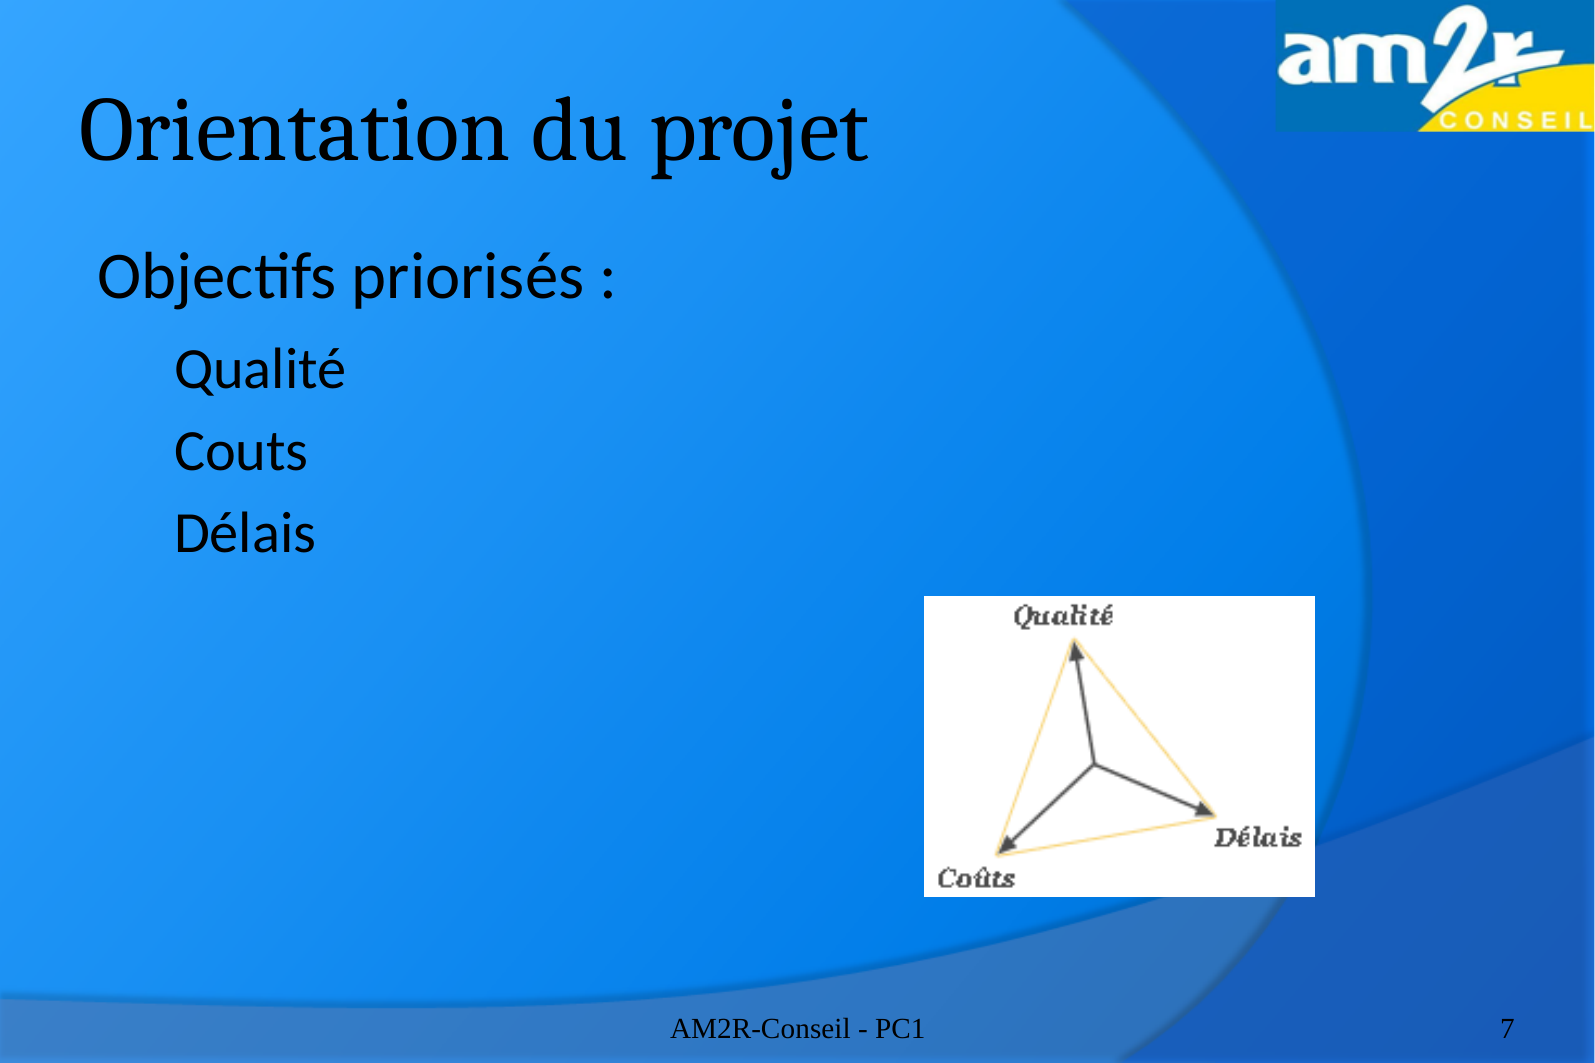

# Orientation du projet
Objectifs priorisés :
Qualité
Couts
Délais
AM2R-Conseil - PC1
7